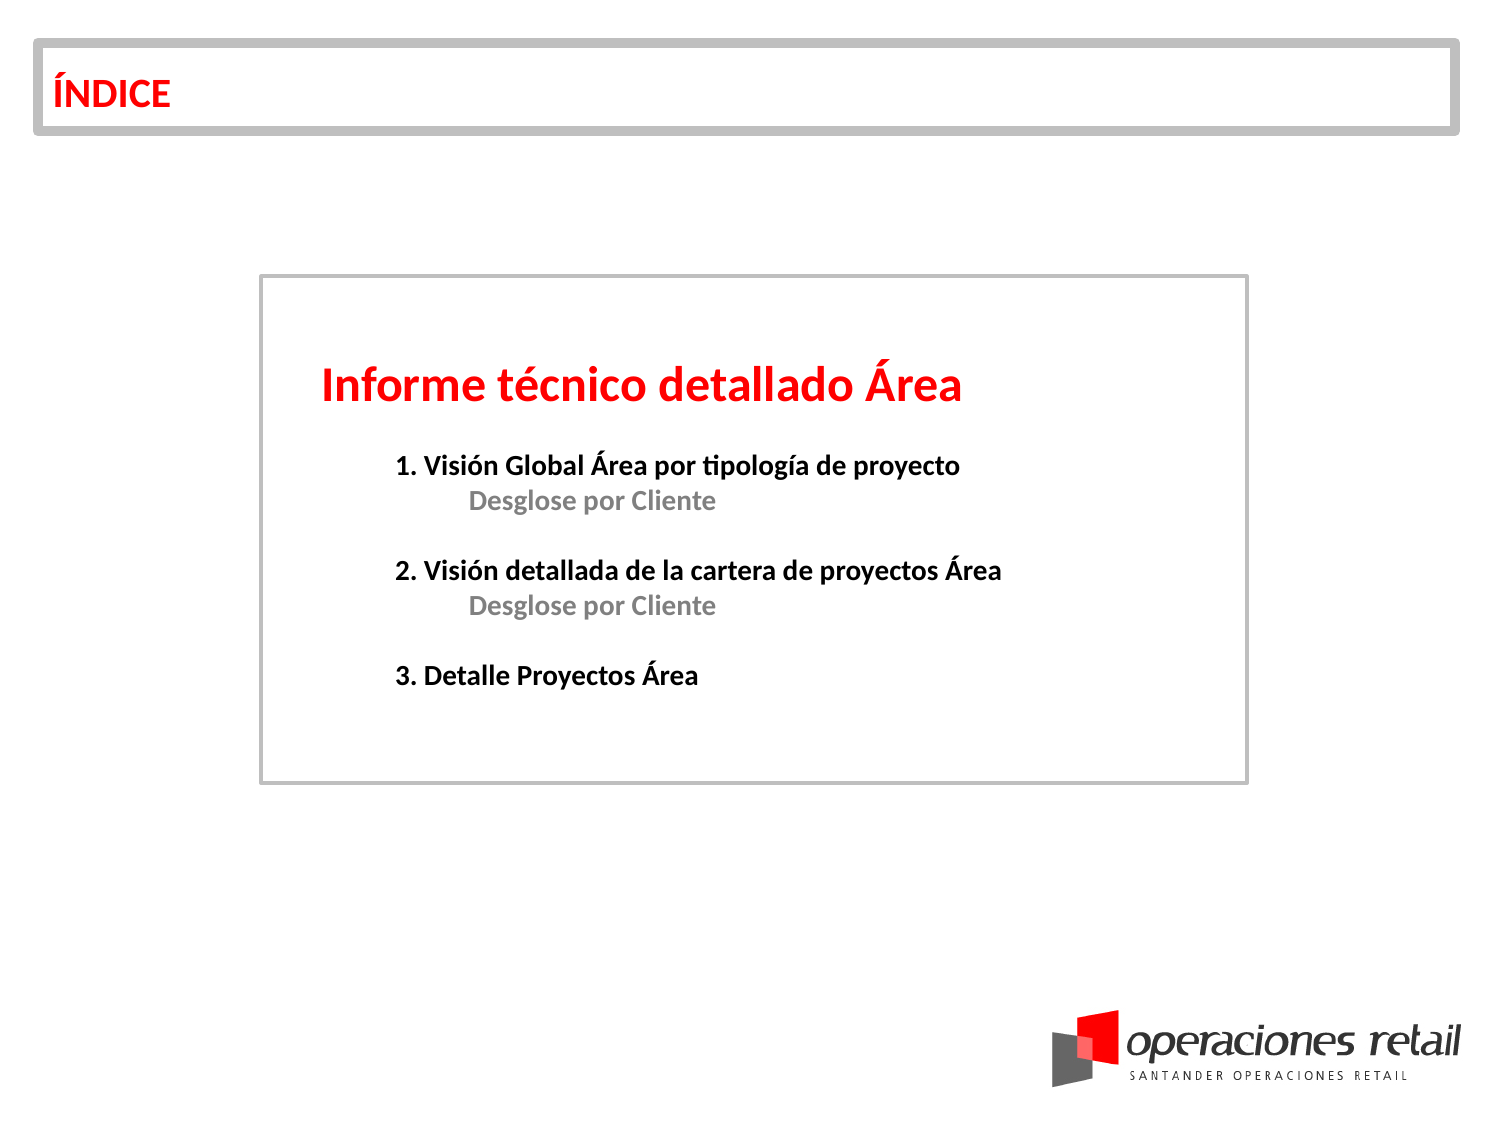

ÍNDICE
Informe técnico detallado Área
1. Visión Global Área por tipología de proyecto
	Desglose por Cliente
2. Visión detallada de la cartera de proyectos Área
	Desglose por Cliente
3. Detalle Proyectos Área